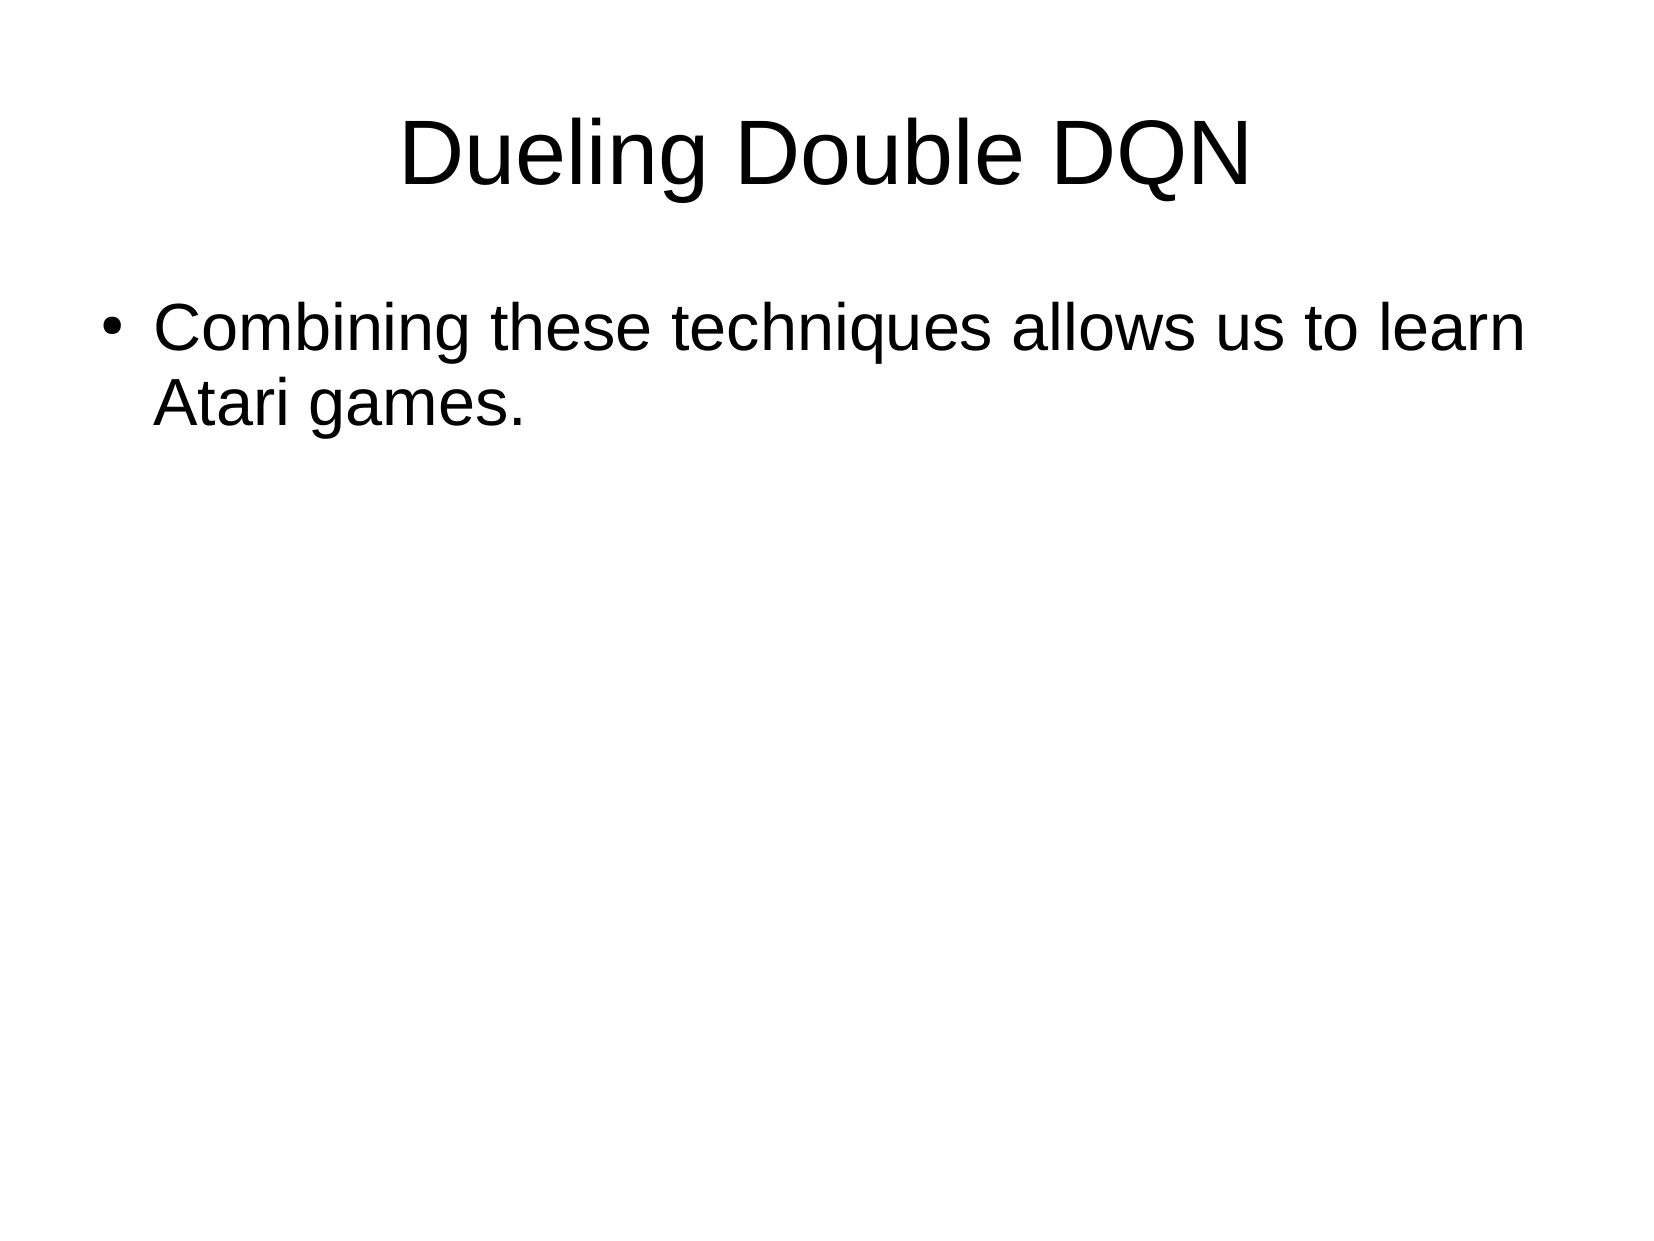

# Dueling Double DQN
Combining these techniques allows us to learn Atari games.